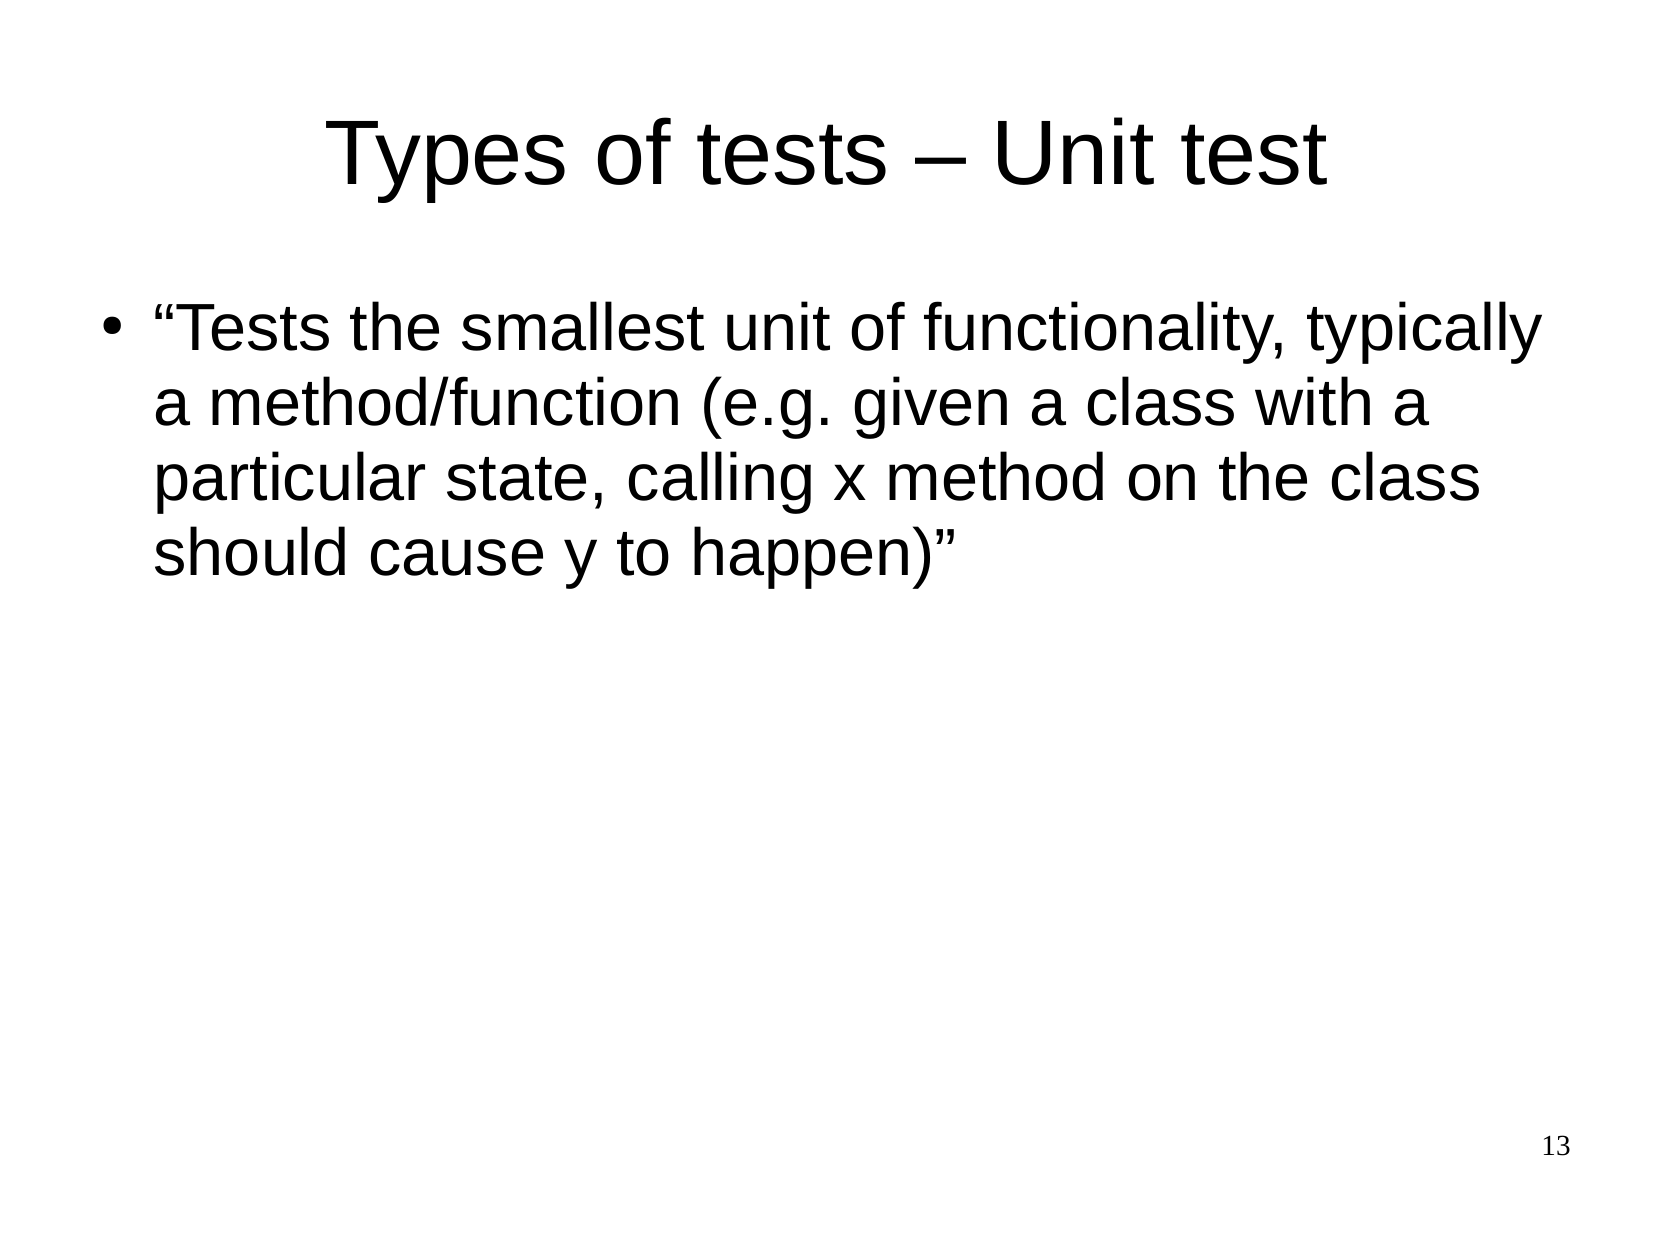

# Types of tests – Unit test
“Tests the smallest unit of functionality, typically a method/function (e.g. given a class with a particular state, calling x method on the class should cause y to happen)”
13